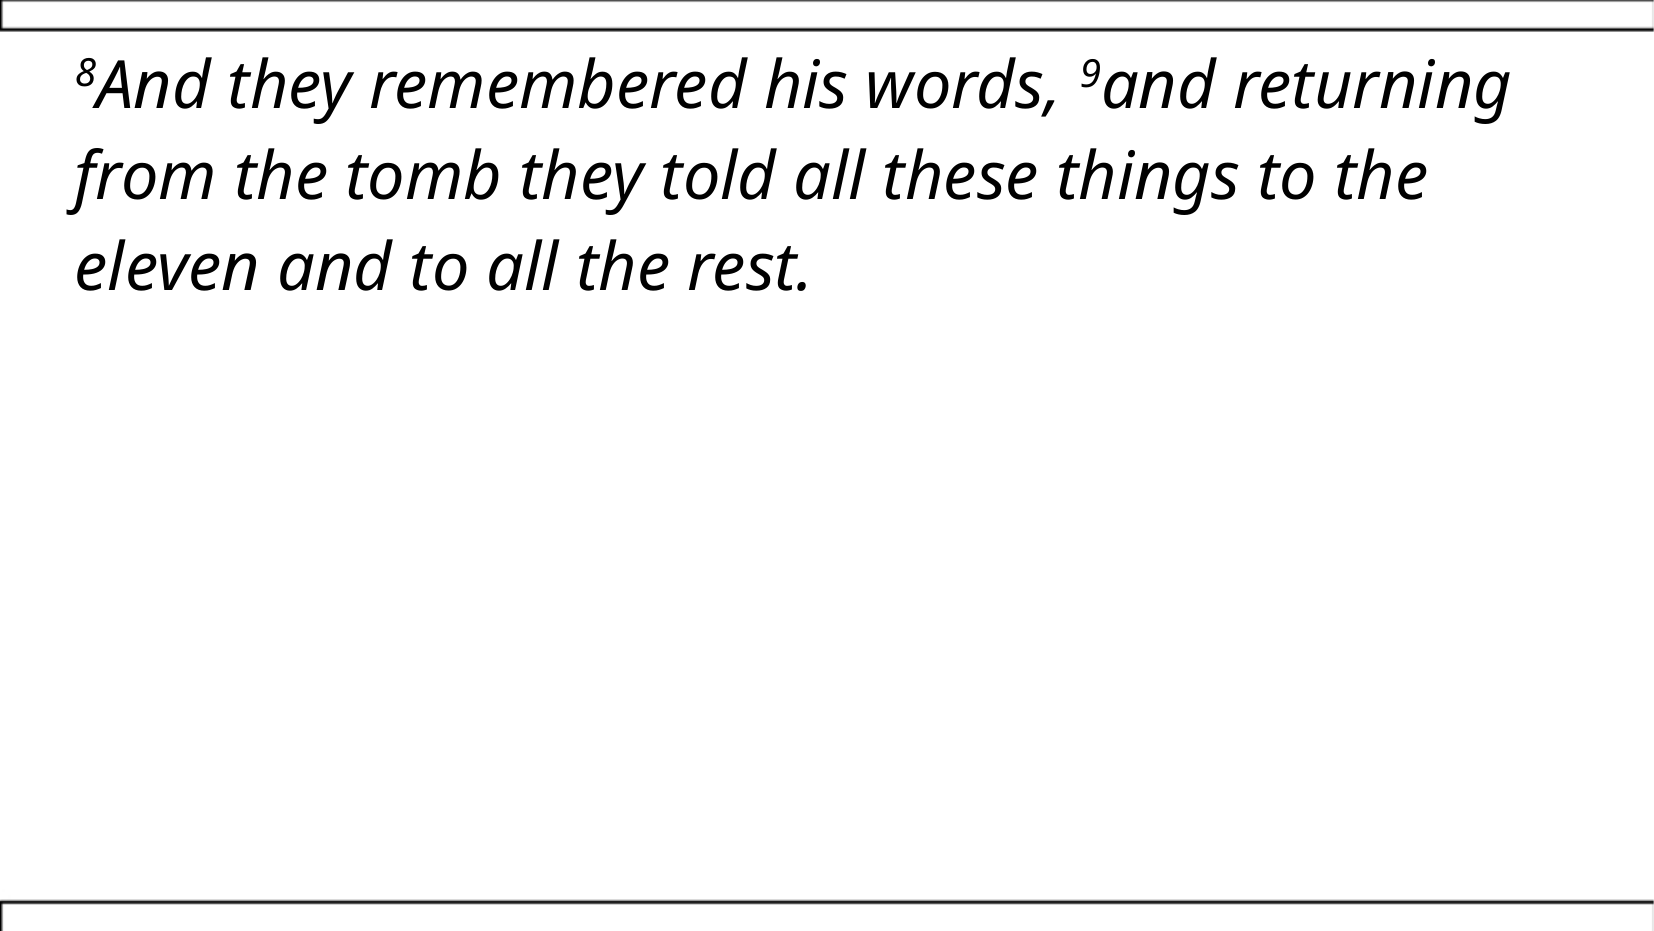

8And they remembered his words, 9and returning from the tomb they told all these things to the eleven and to all the rest.